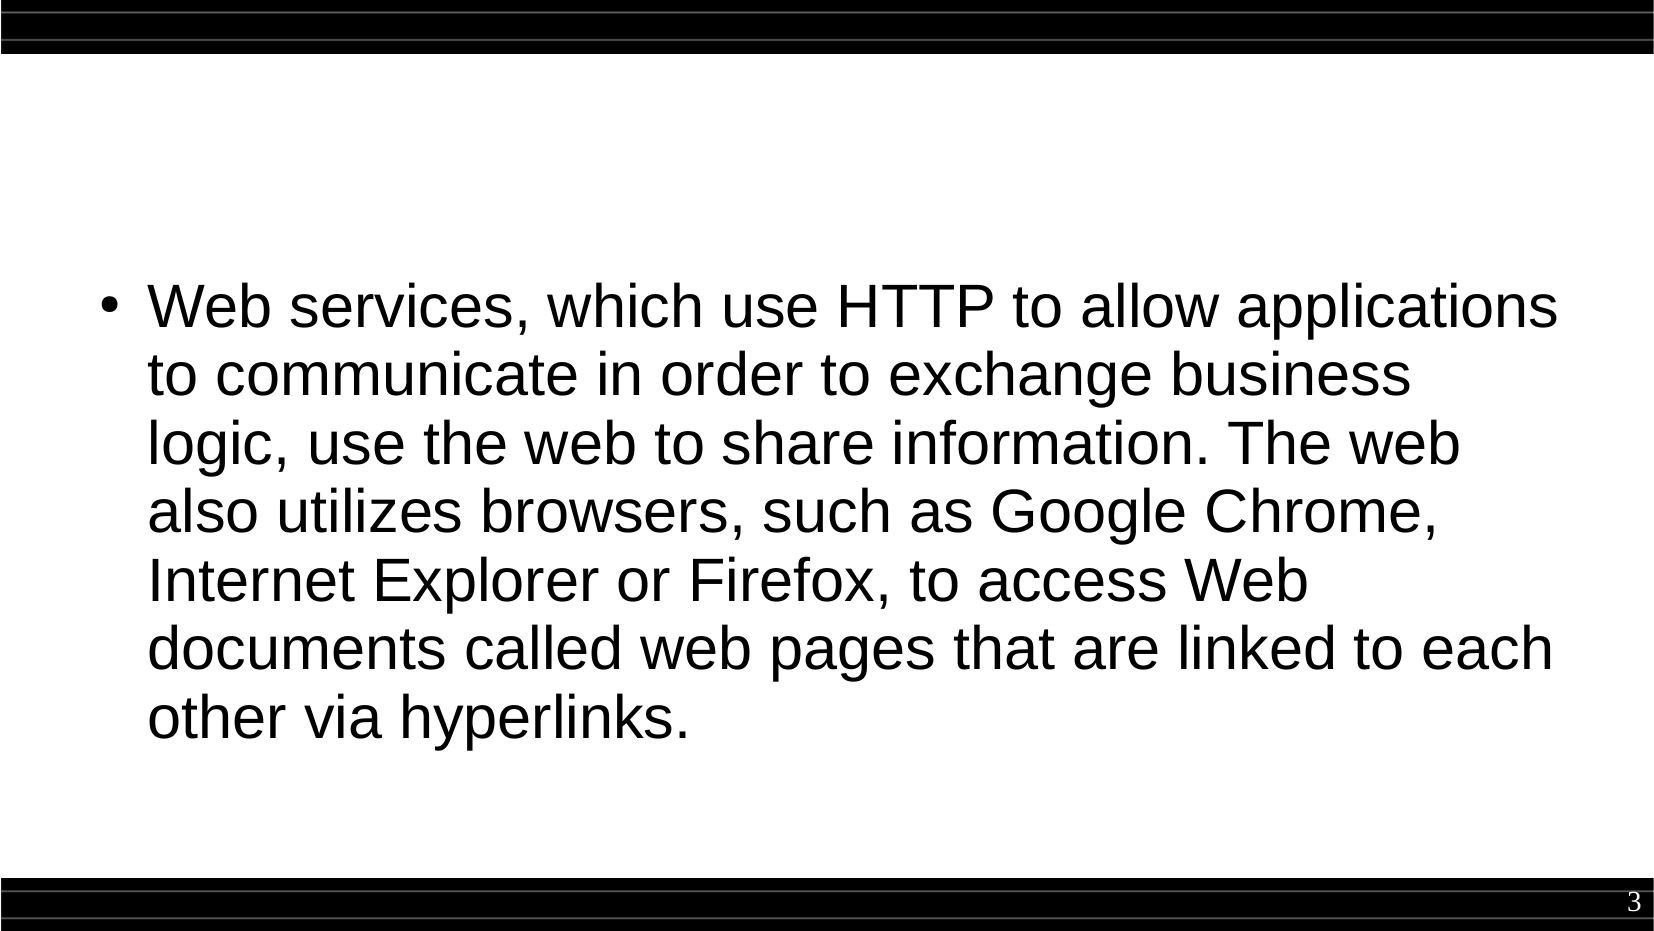

#
Web services, which use HTTP to allow applications to communicate in order to exchange business logic, use the web to share information. The web also utilizes browsers, such as Google Chrome, Internet Explorer or Firefox, to access Web documents called web pages that are linked to each other via hyperlinks.